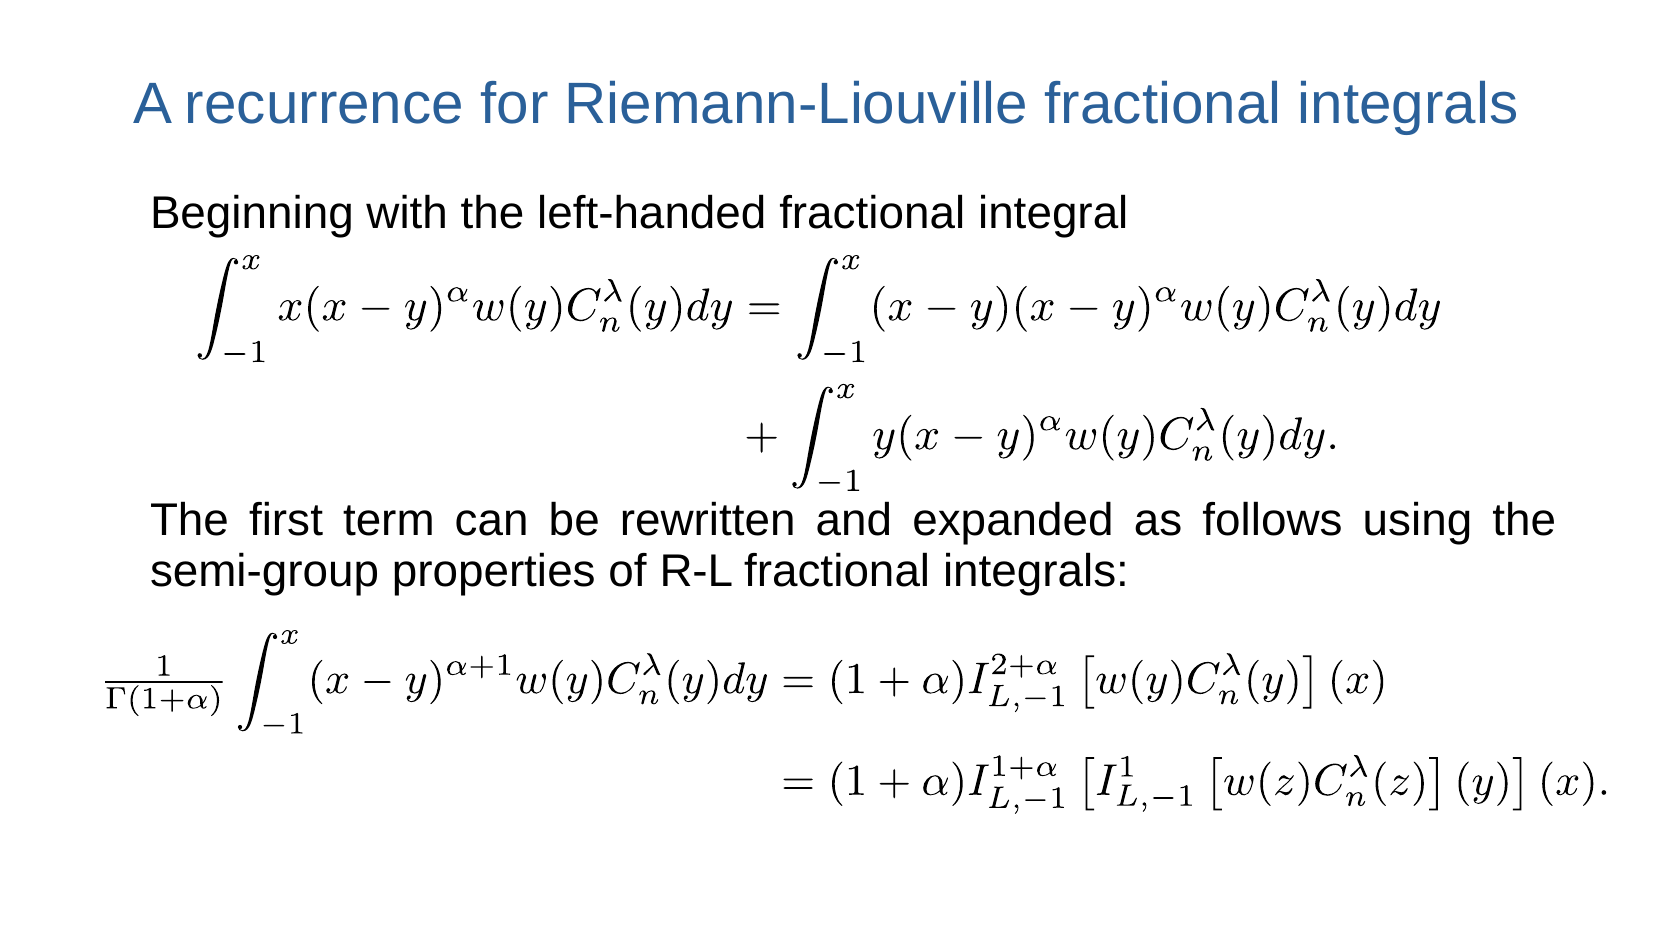

# A recurrence for Riemann-Liouville fractional integrals
Beginning with the left-handed fractional integral
The first term can be rewritten and expanded as follows using the semi-group properties of R-L fractional integrals: